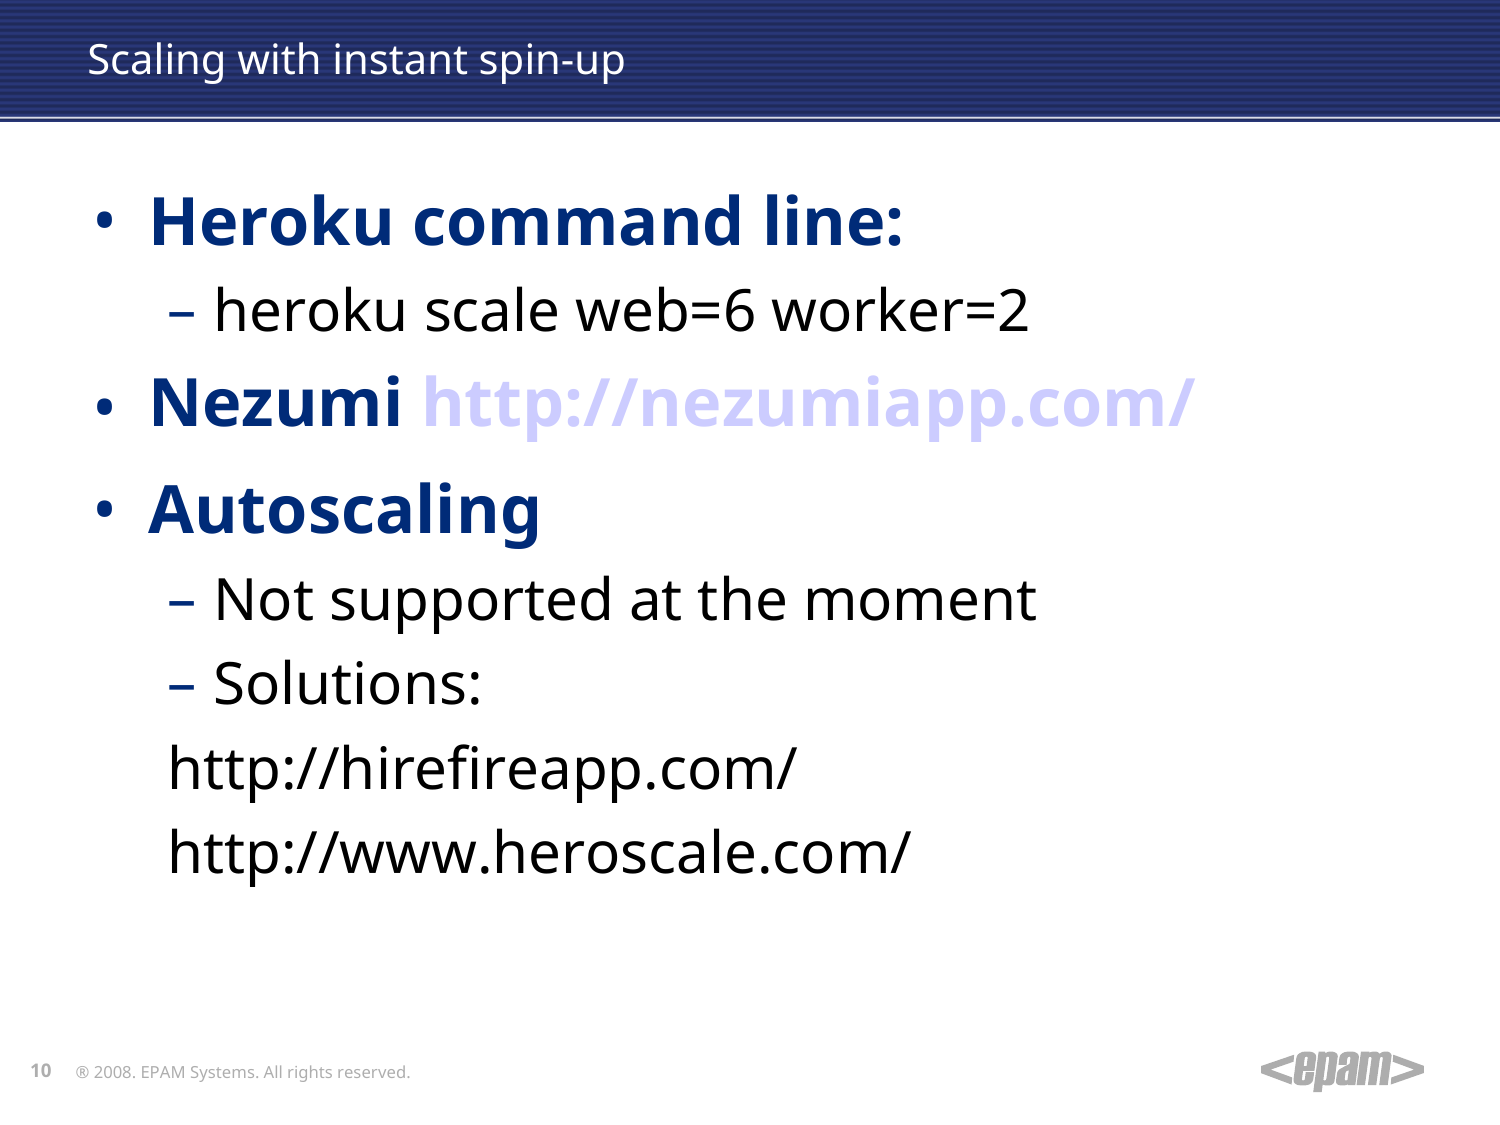

Scaling with instant spin-up
Heroku command line:
heroku scale web=6 worker=2
Nezumi http://nezumiapp.com/
Autoscaling
Not supported at the moment
Solutions:
http://hirefireapp.com/
http://www.heroscale.com/